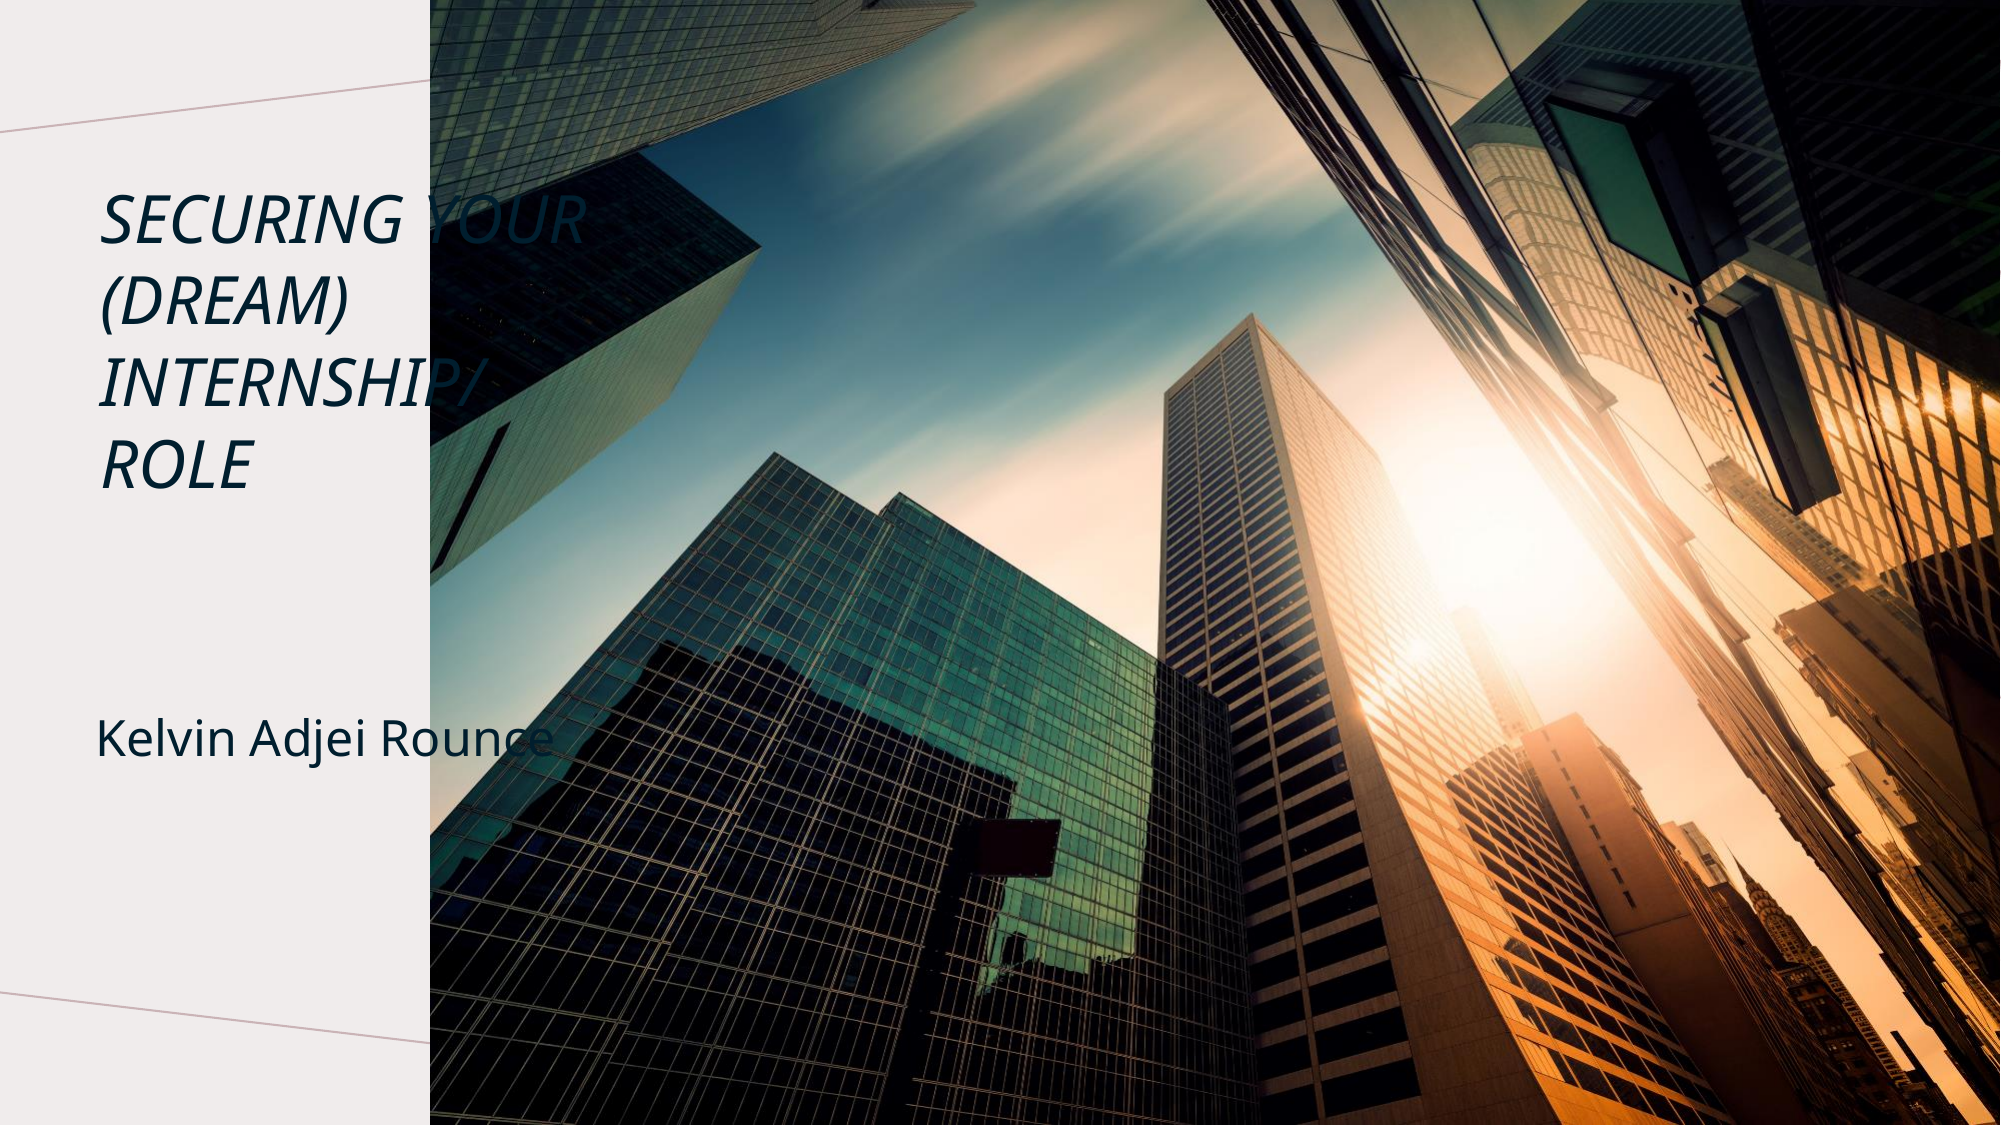

# Securing your (dream) internship/ role
Kelvin Adjei Rounce